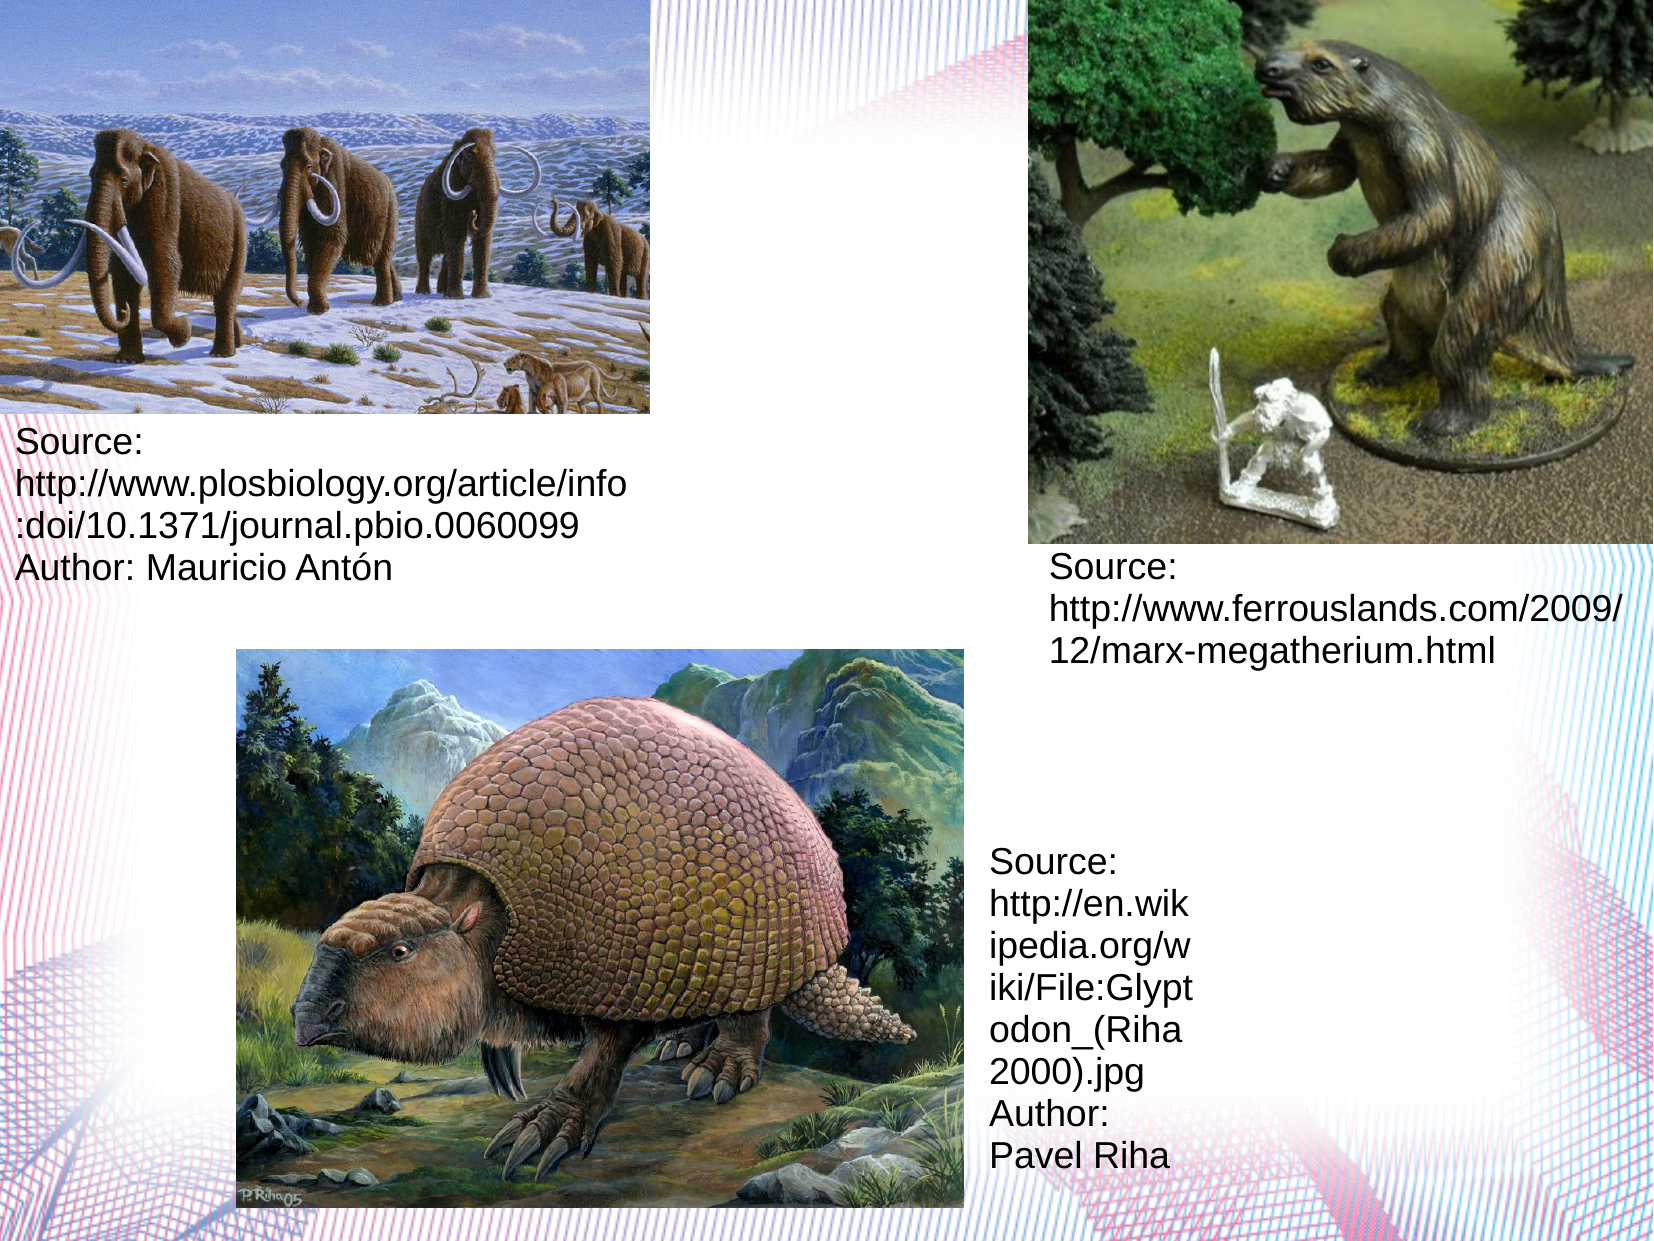

Source: http://www.plosbiology.org/article/info:doi/10.1371/journal.pbio.0060099
Author: Mauricio Antón
Source: http://www.ferrouslands.com/2009/12/marx-megatherium.html
Source: http://en.wikipedia.org/wiki/File:Glyptodon_(Riha2000).jpg
Author: Pavel Riha